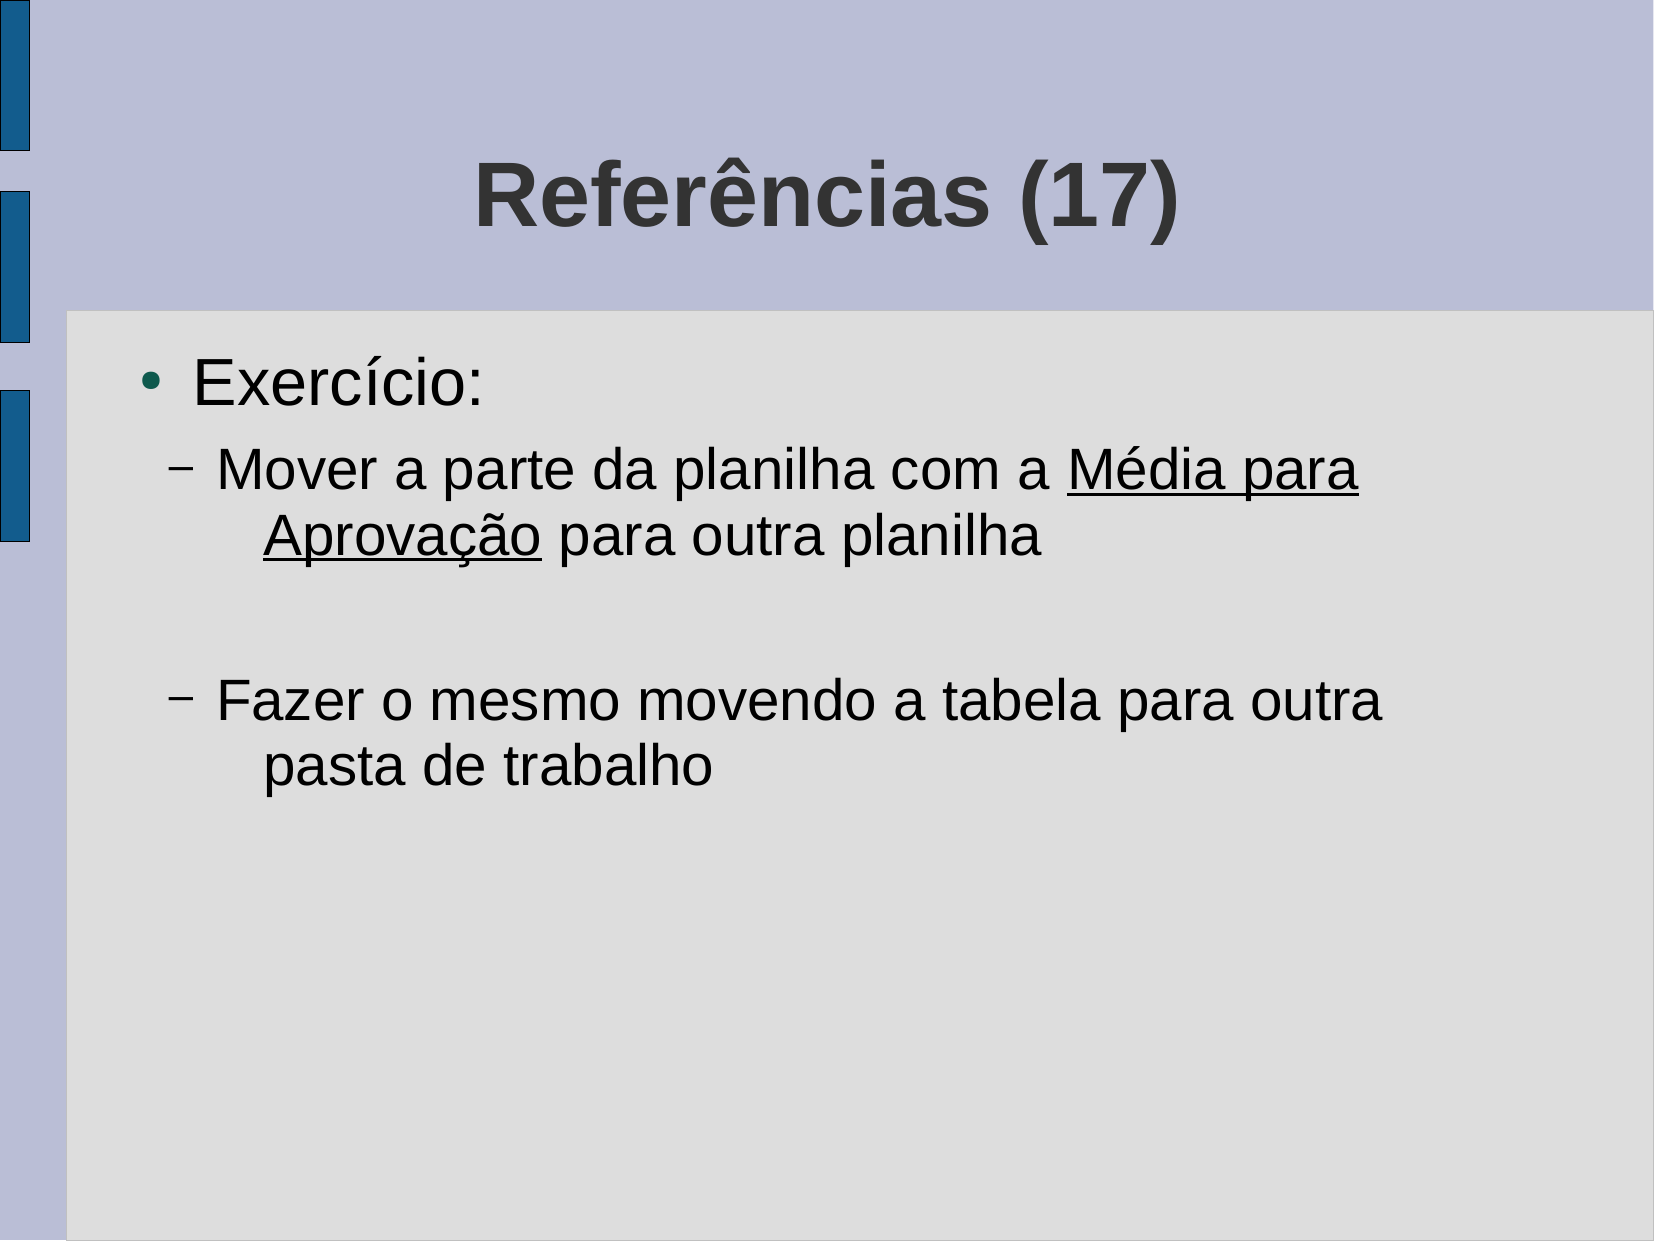

# Referências (17)
Exercício:
Mover a parte da planilha com a Média para Aprovação para outra planilha
Fazer o mesmo movendo a tabela para outra pasta de trabalho